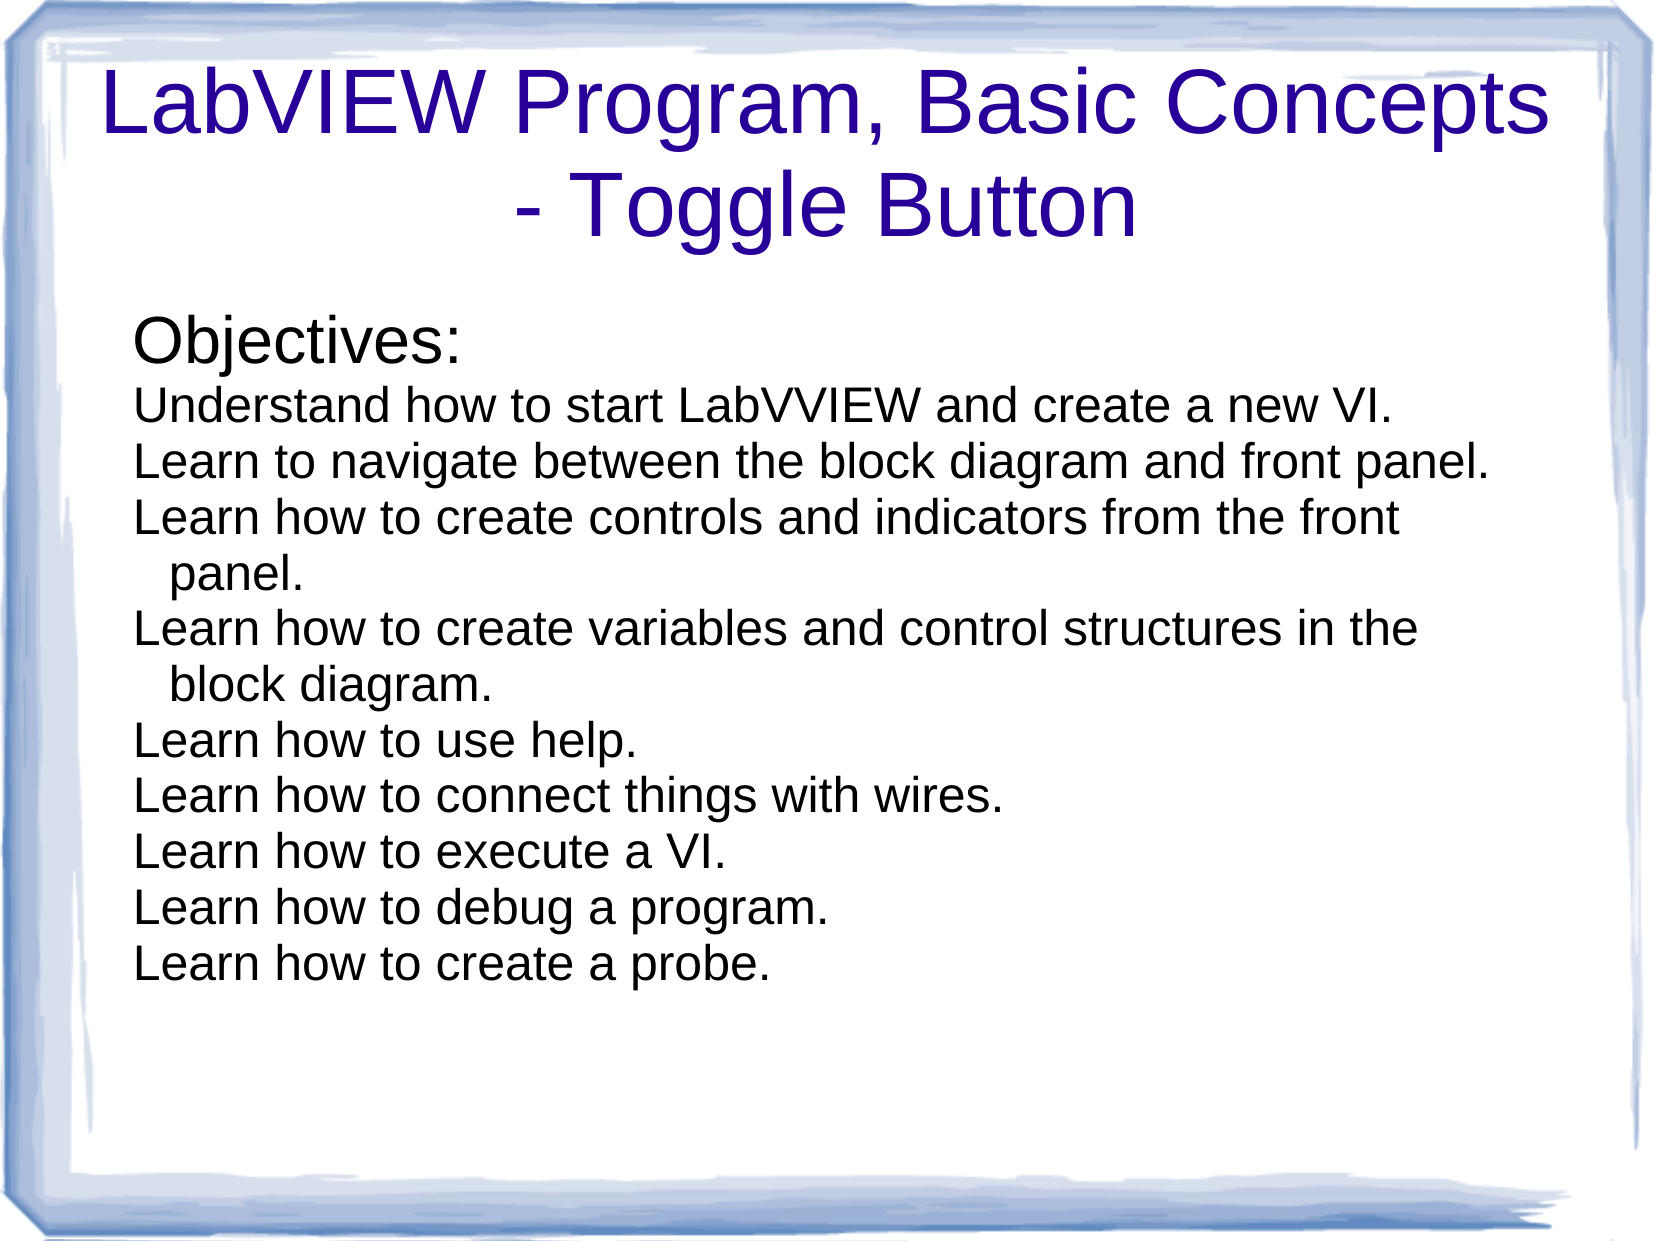

# LabVIEW Program, Basic Concepts - Toggle Button
Objectives:
Understand how to start LabVVIEW and create a new VI.
Learn to navigate between the block diagram and front panel.
Learn how to create controls and indicators from the front panel.
Learn how to create variables and control structures in the block diagram.
Learn how to use help.
Learn how to connect things with wires.
Learn how to execute a VI.
Learn how to debug a program.
Learn how to create a probe.